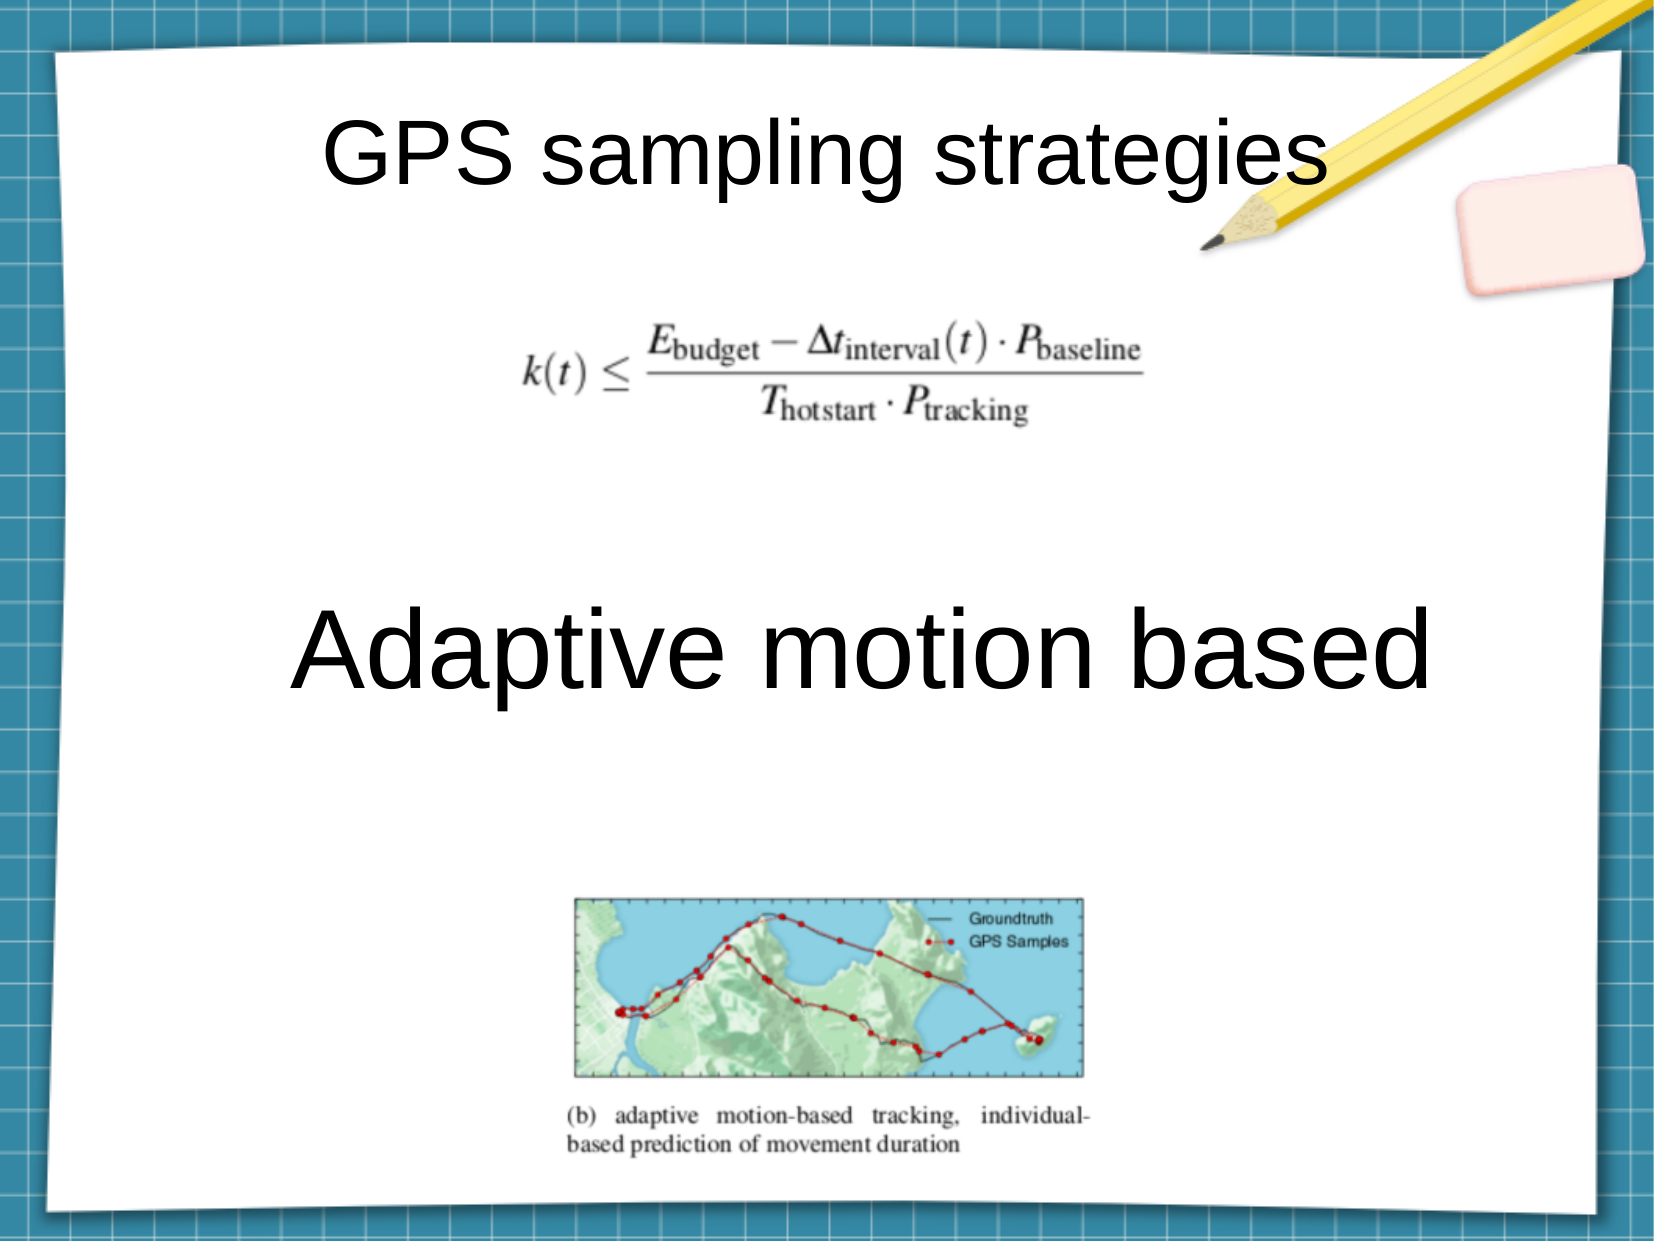

# GPS sampling strategies
Adaptive motion based